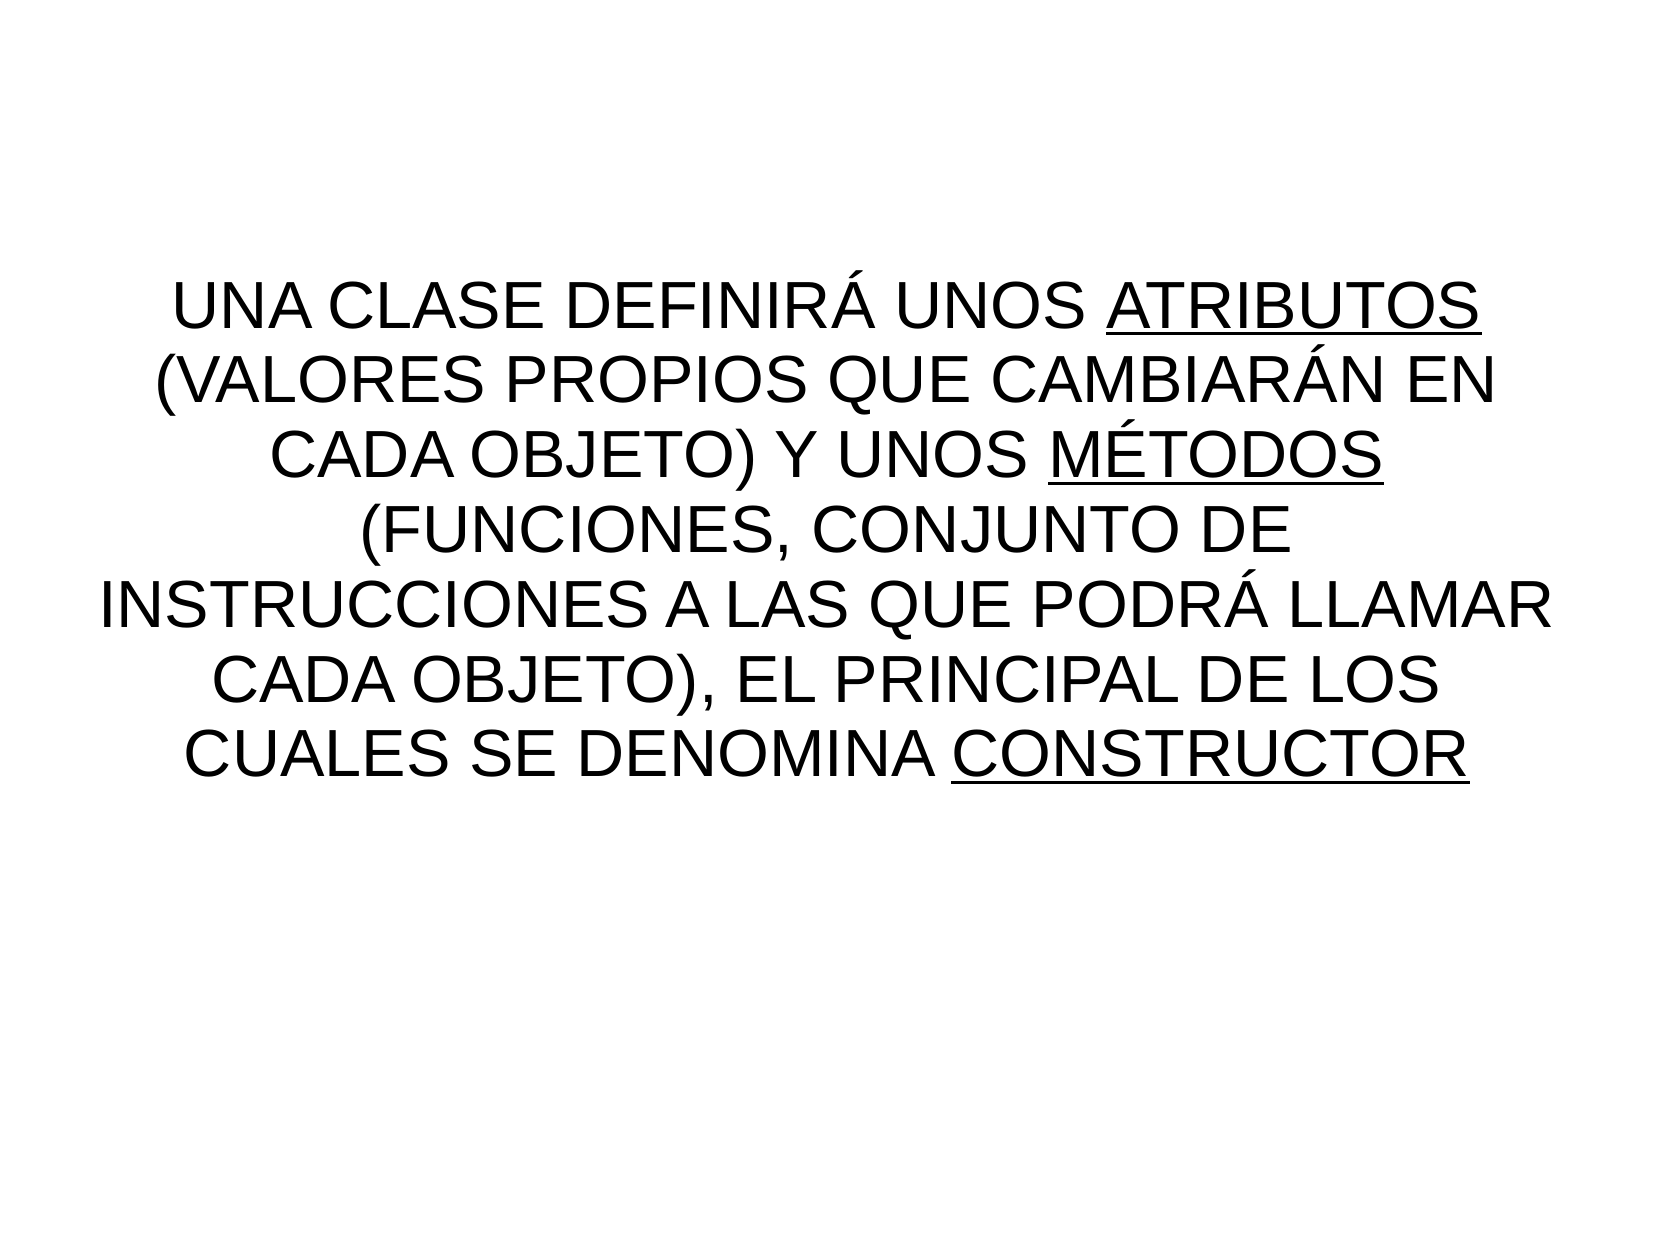

# UNA CLASE DEFINIRÁ UNOS ATRIBUTOS (VALORES PROPIOS QUE CAMBIARÁN EN CADA OBJETO) Y UNOS MÉTODOS (FUNCIONES, CONJUNTO DE INSTRUCCIONES A LAS QUE PODRÁ LLAMAR CADA OBJETO), EL PRINCIPAL DE LOS CUALES SE DENOMINA CONSTRUCTOR